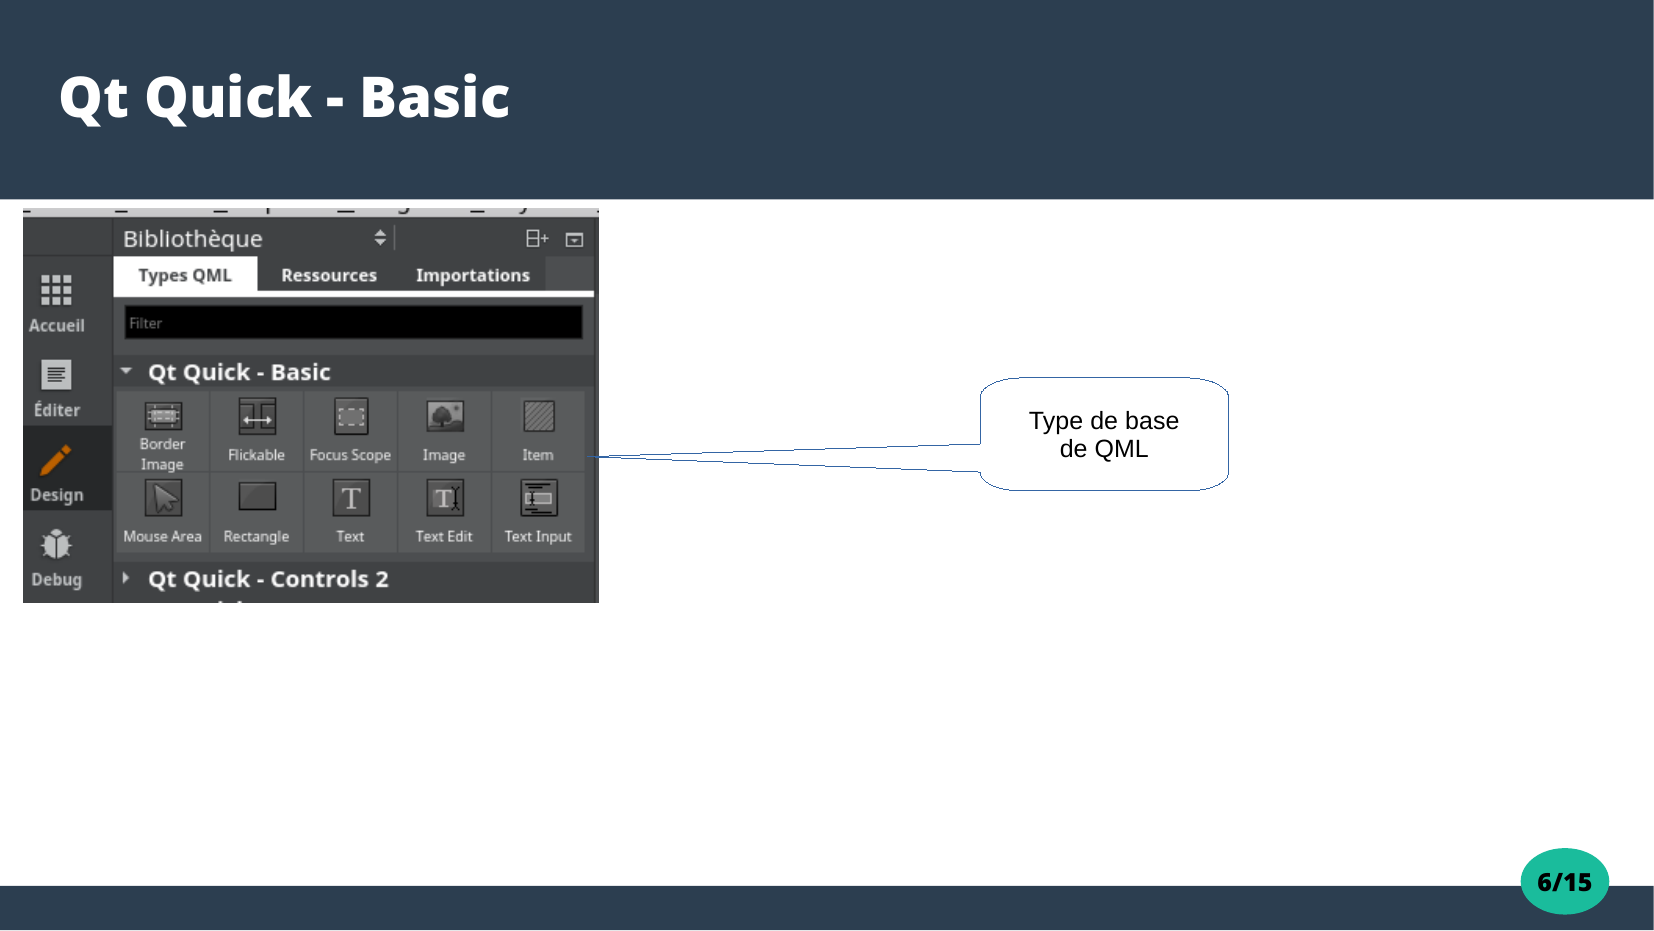

# Qt Quick - Basic
Type de base
de QML
6